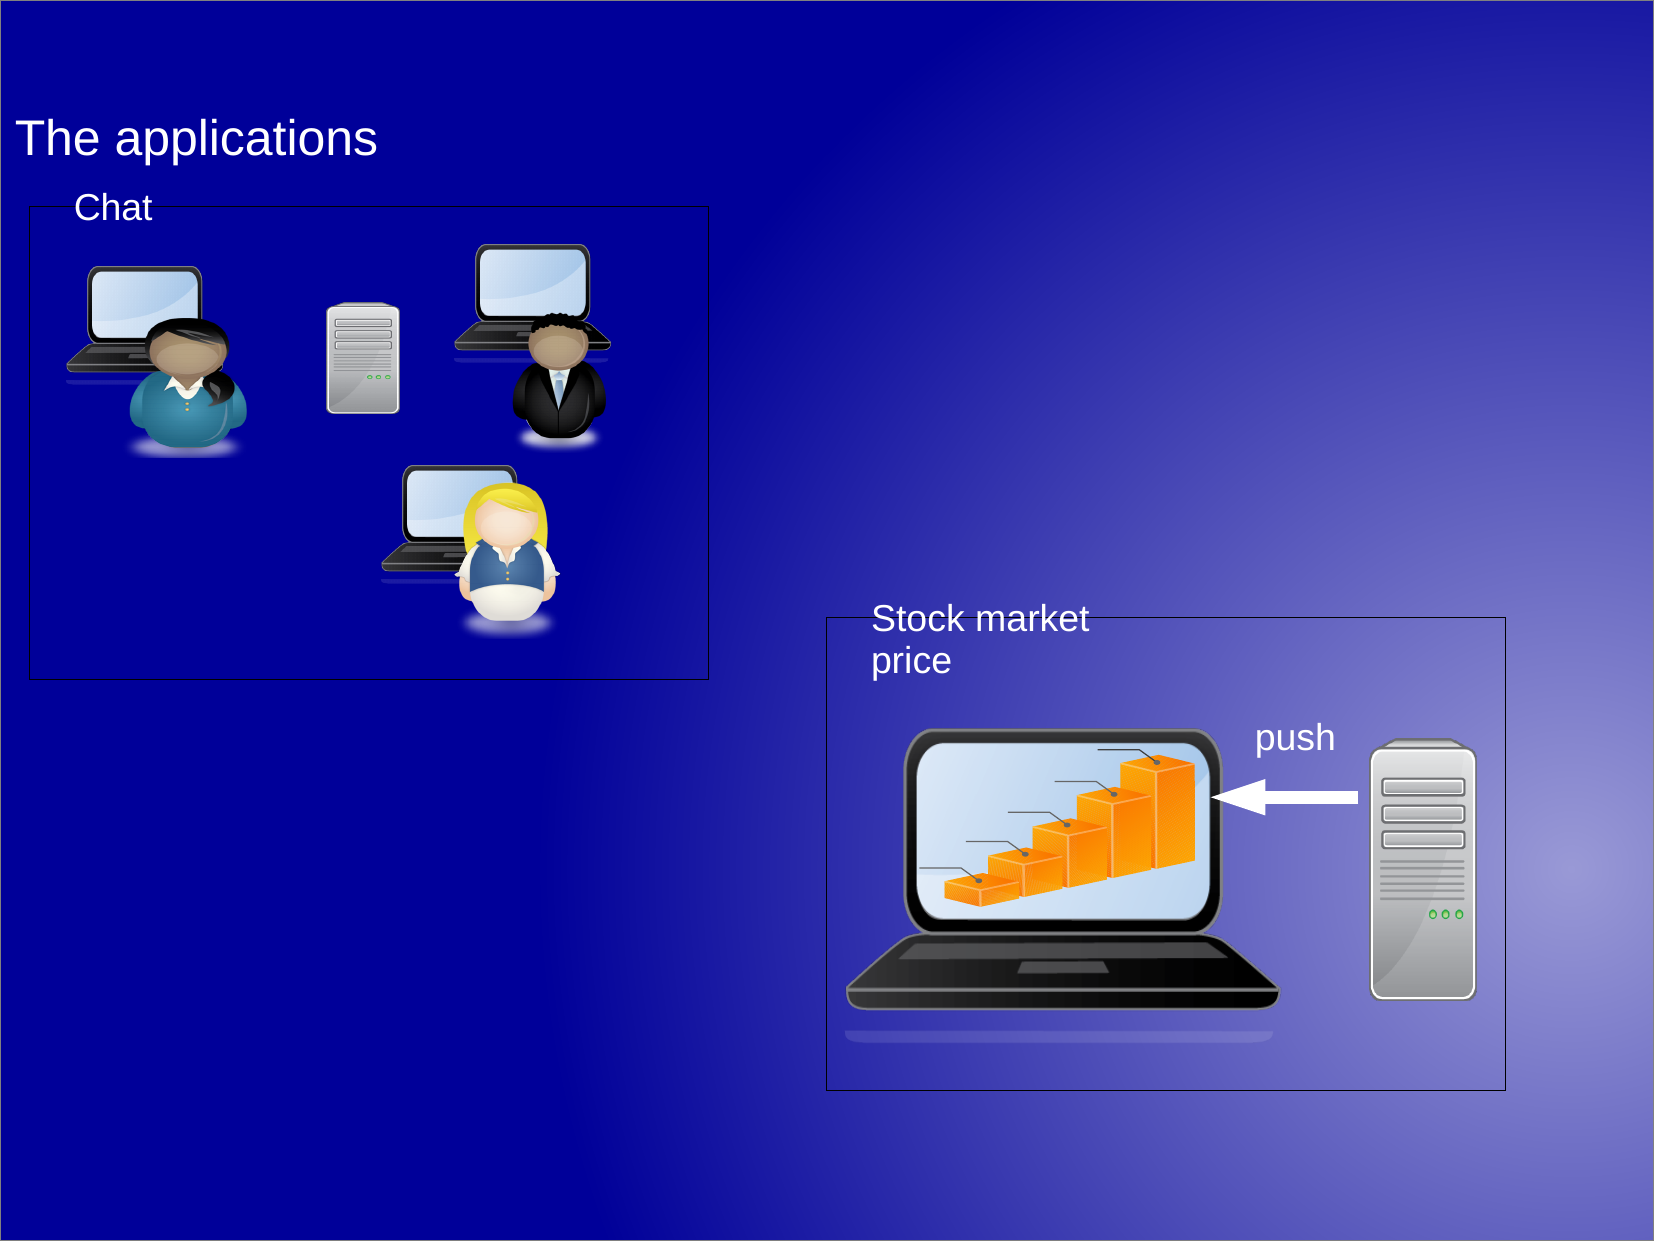

The applications
Chat
Stock market price
push